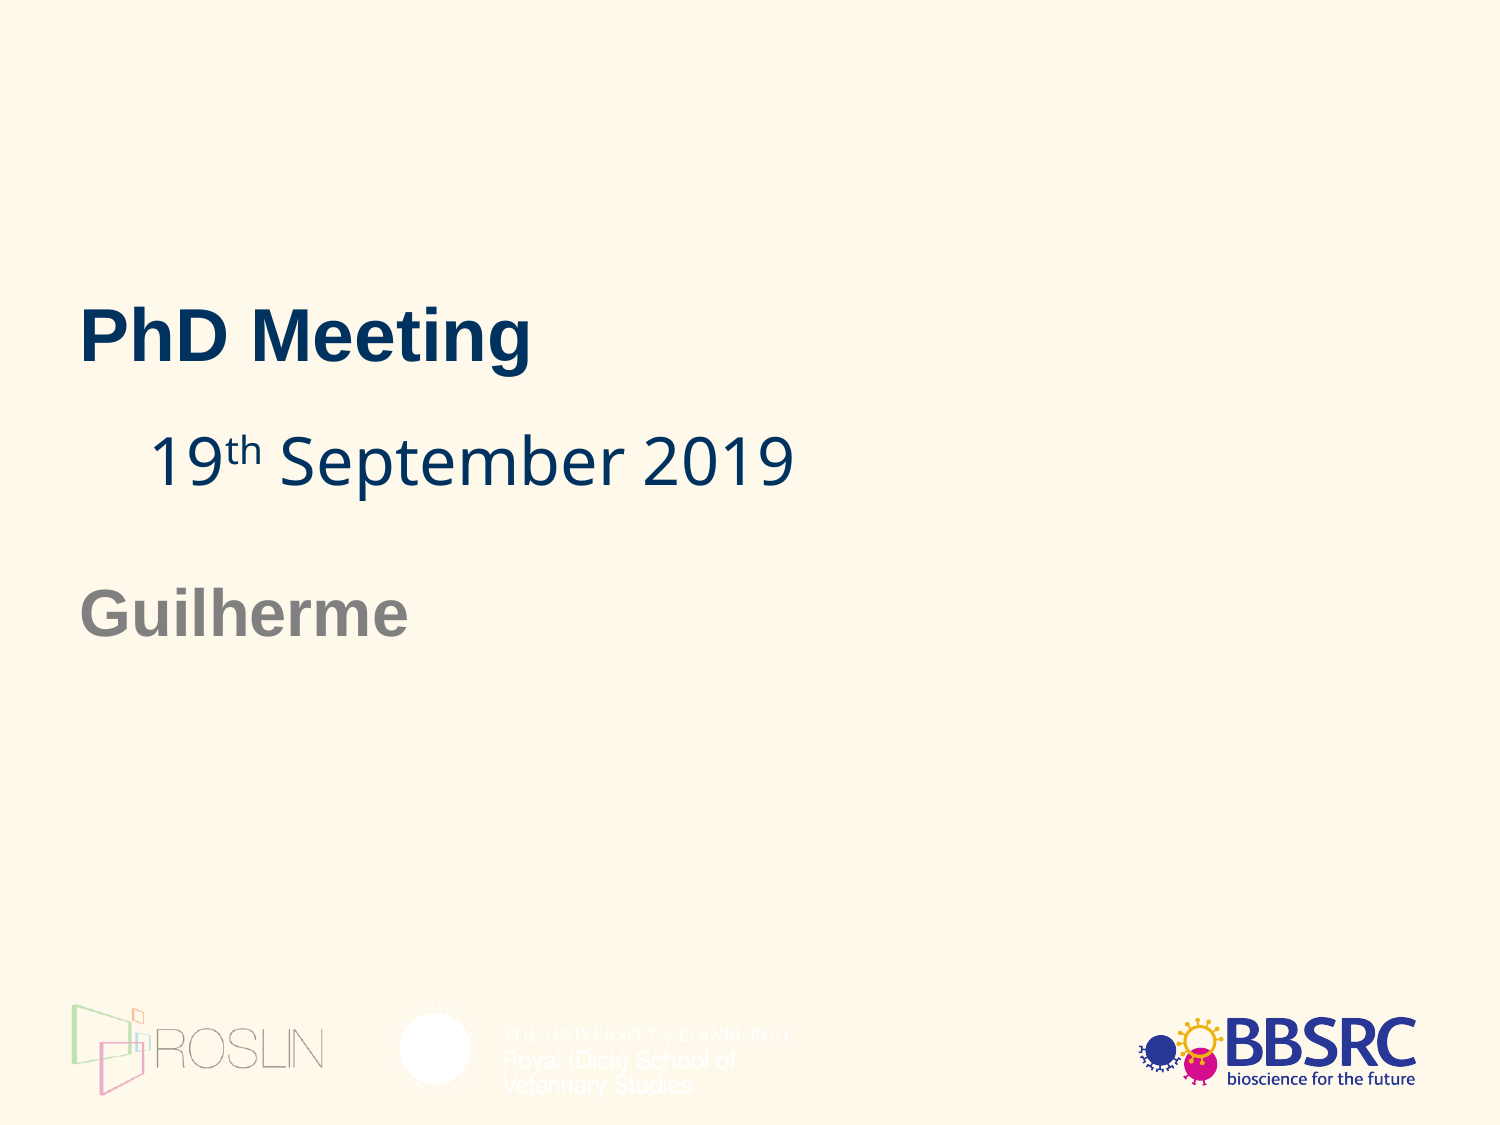

# PhD Meeting
19th September 2019
Guilherme